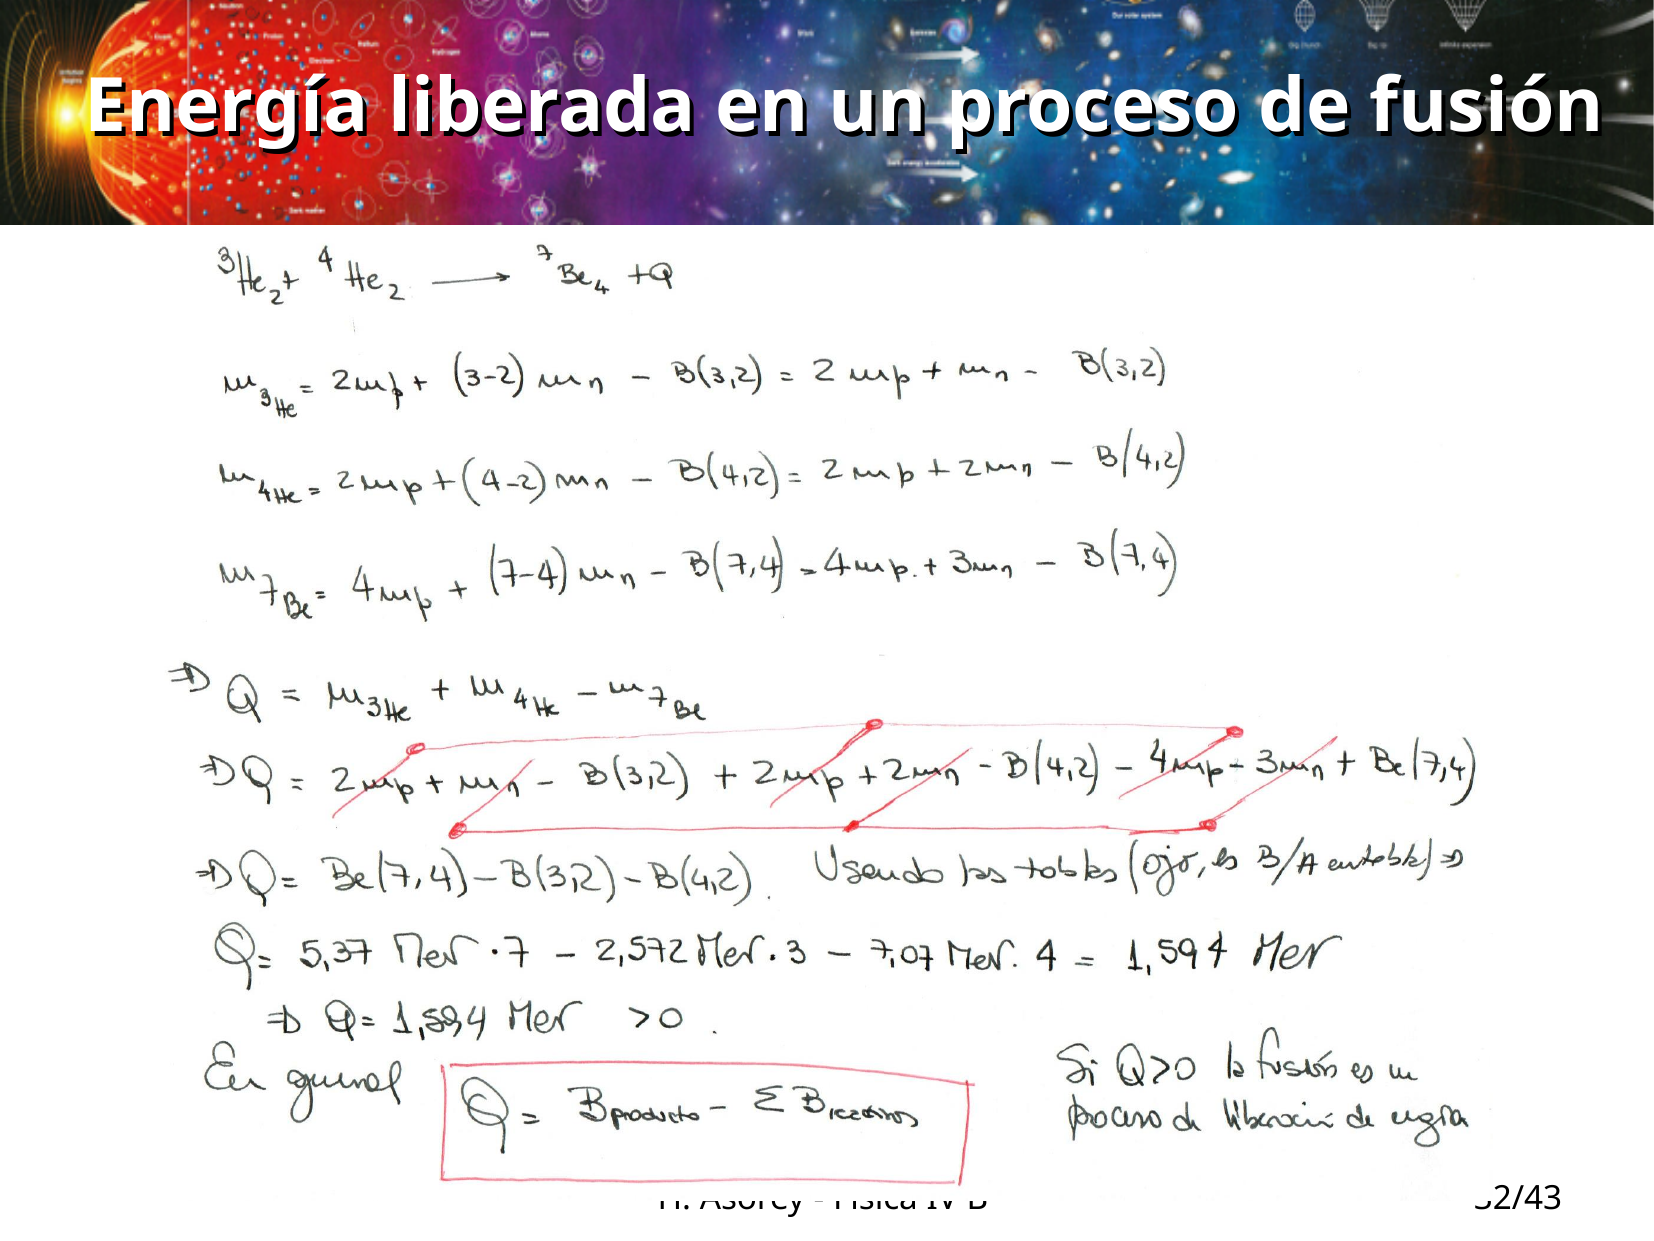

# Energía liberada en un proceso de fusión
H. Asorey - Física IV B
32